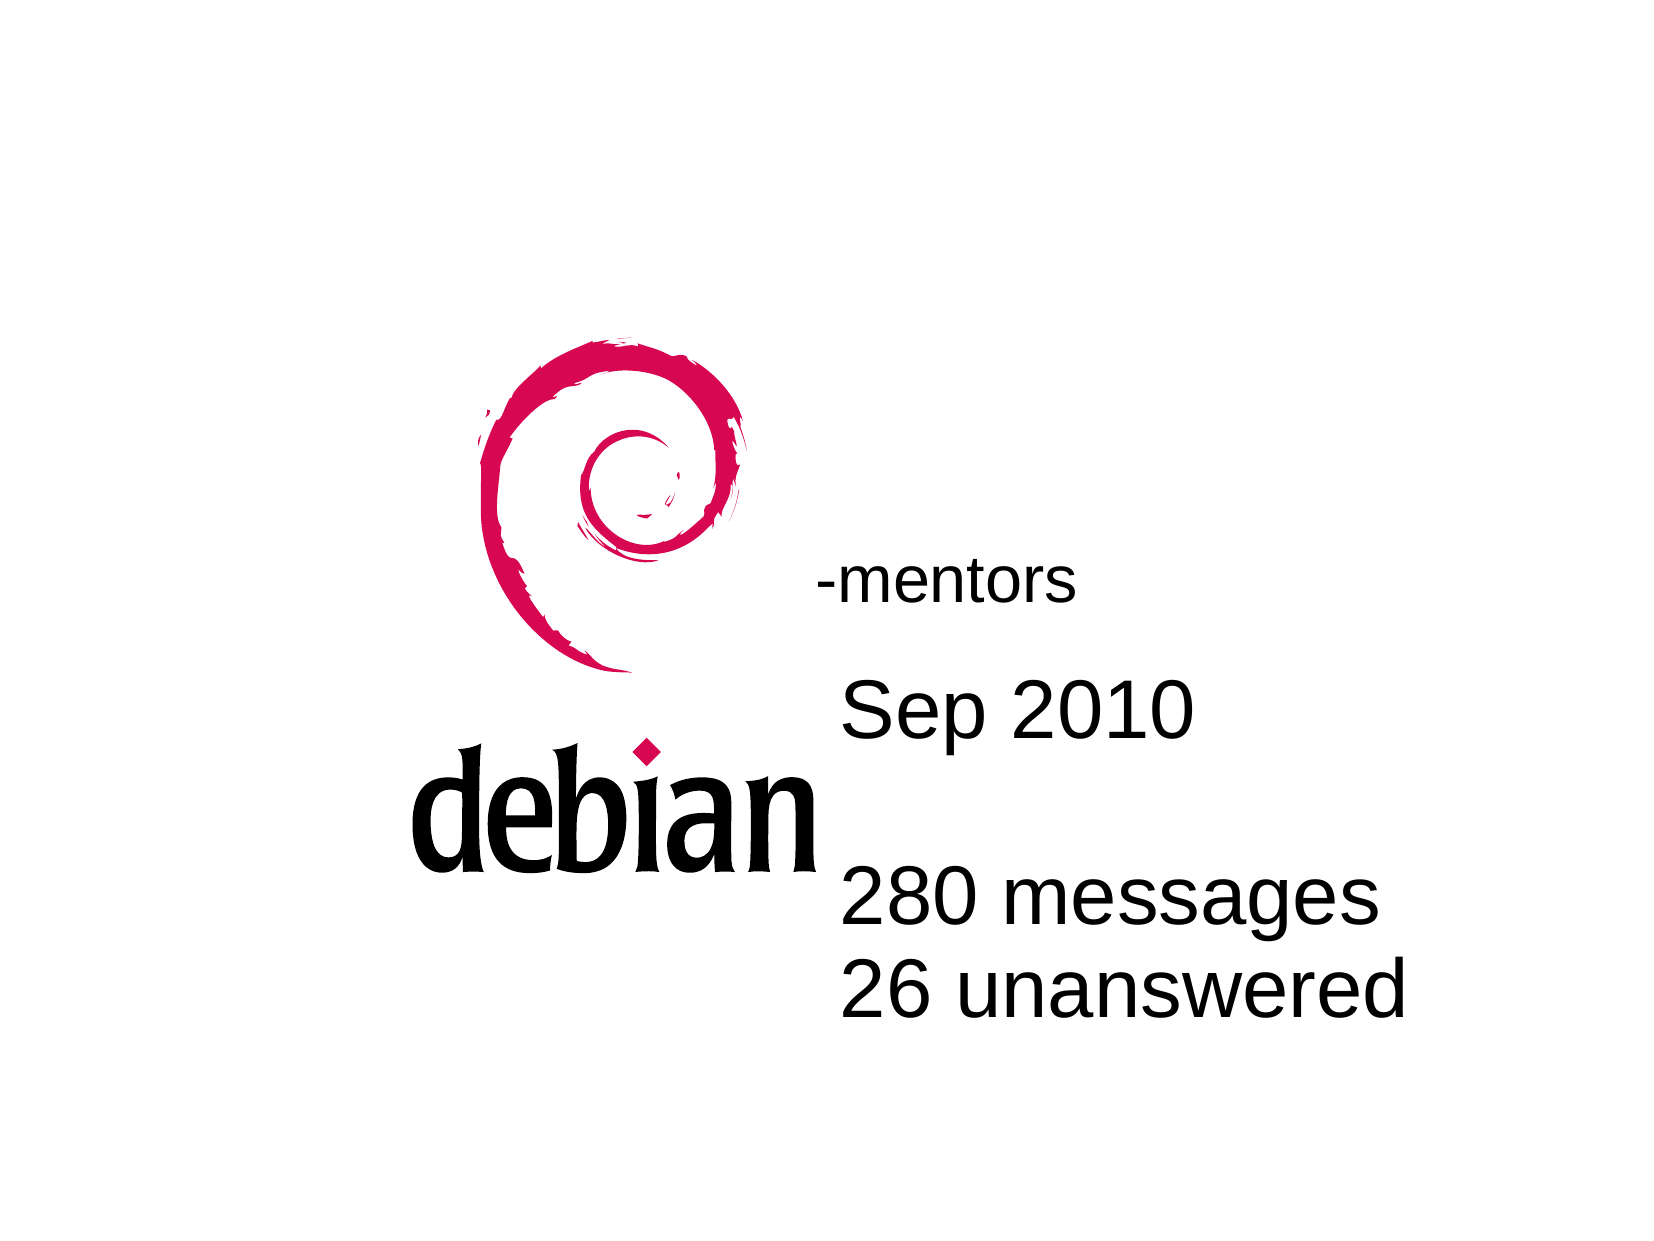

# -mentors
Sep 2010
280 messages
26 unanswered